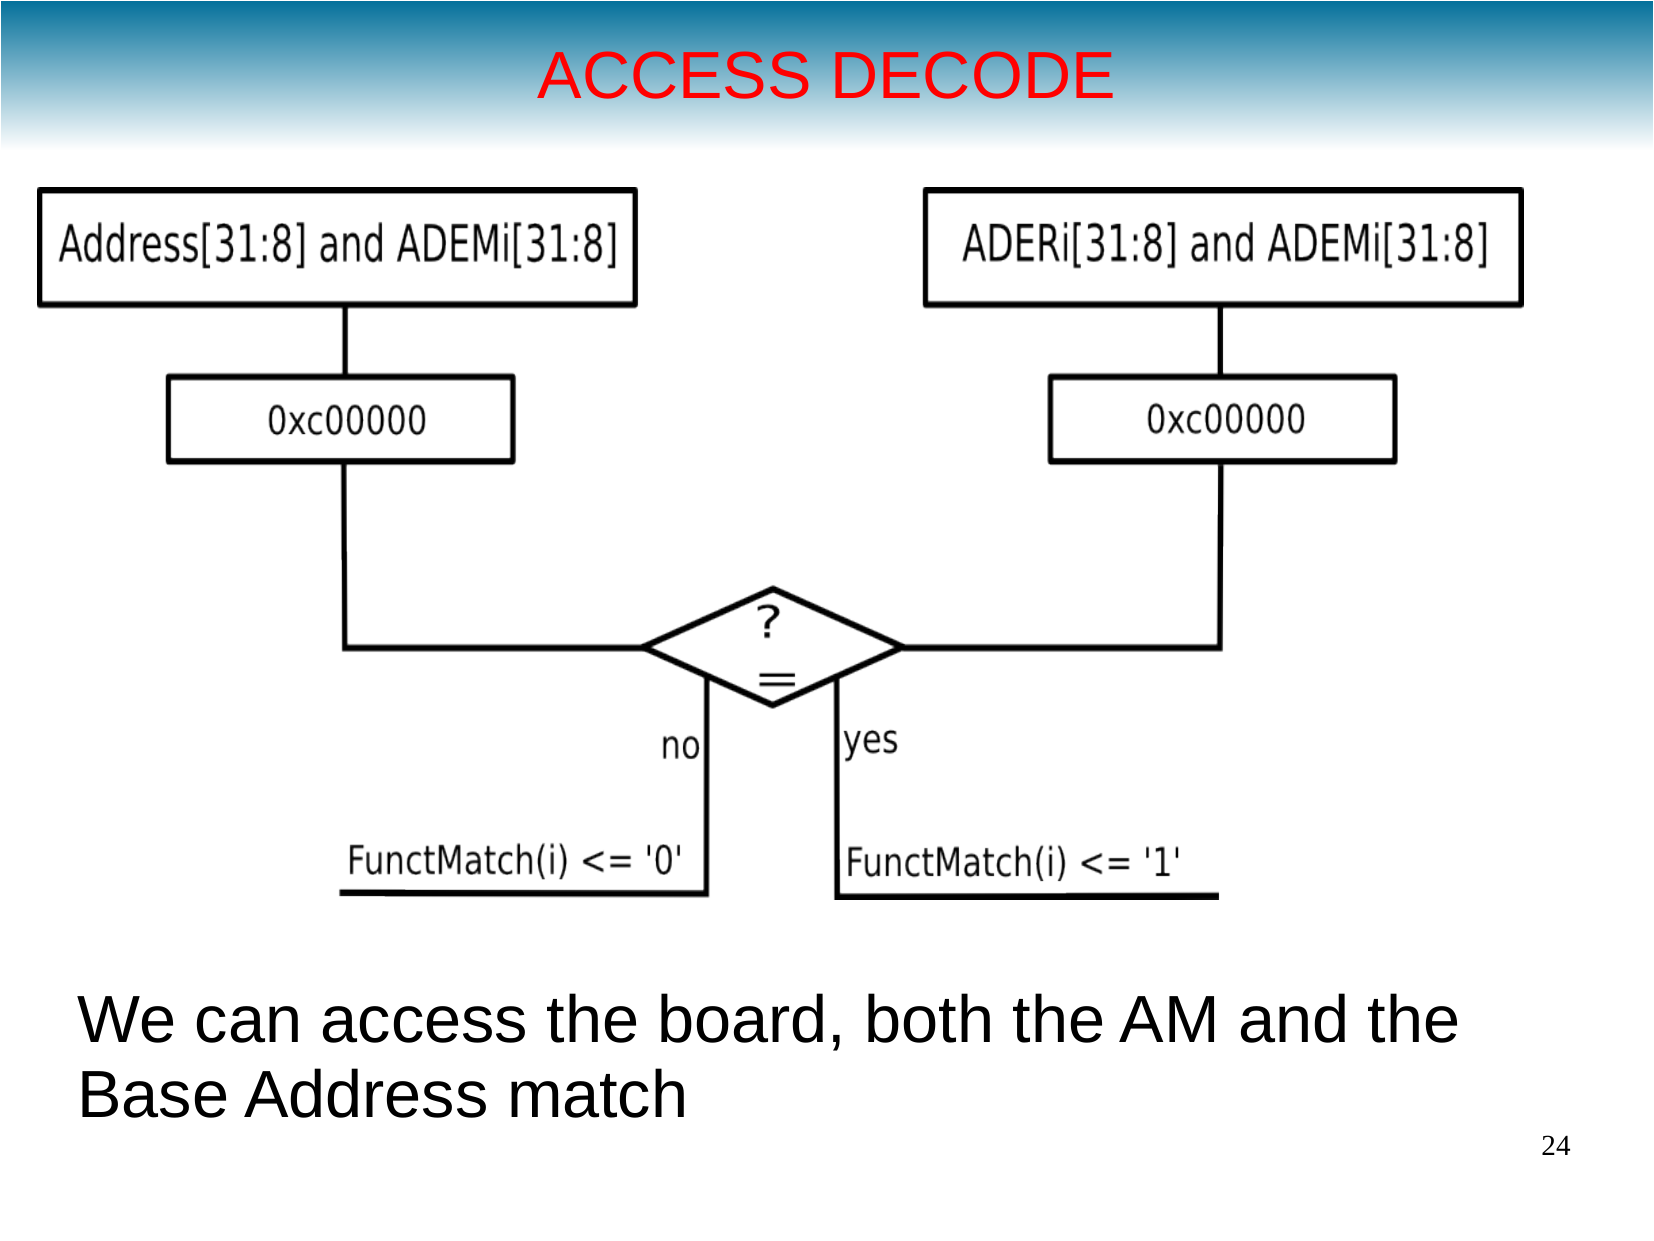

ACCESS DECODE
We can access the board, both the AM and the
Base Address match
24